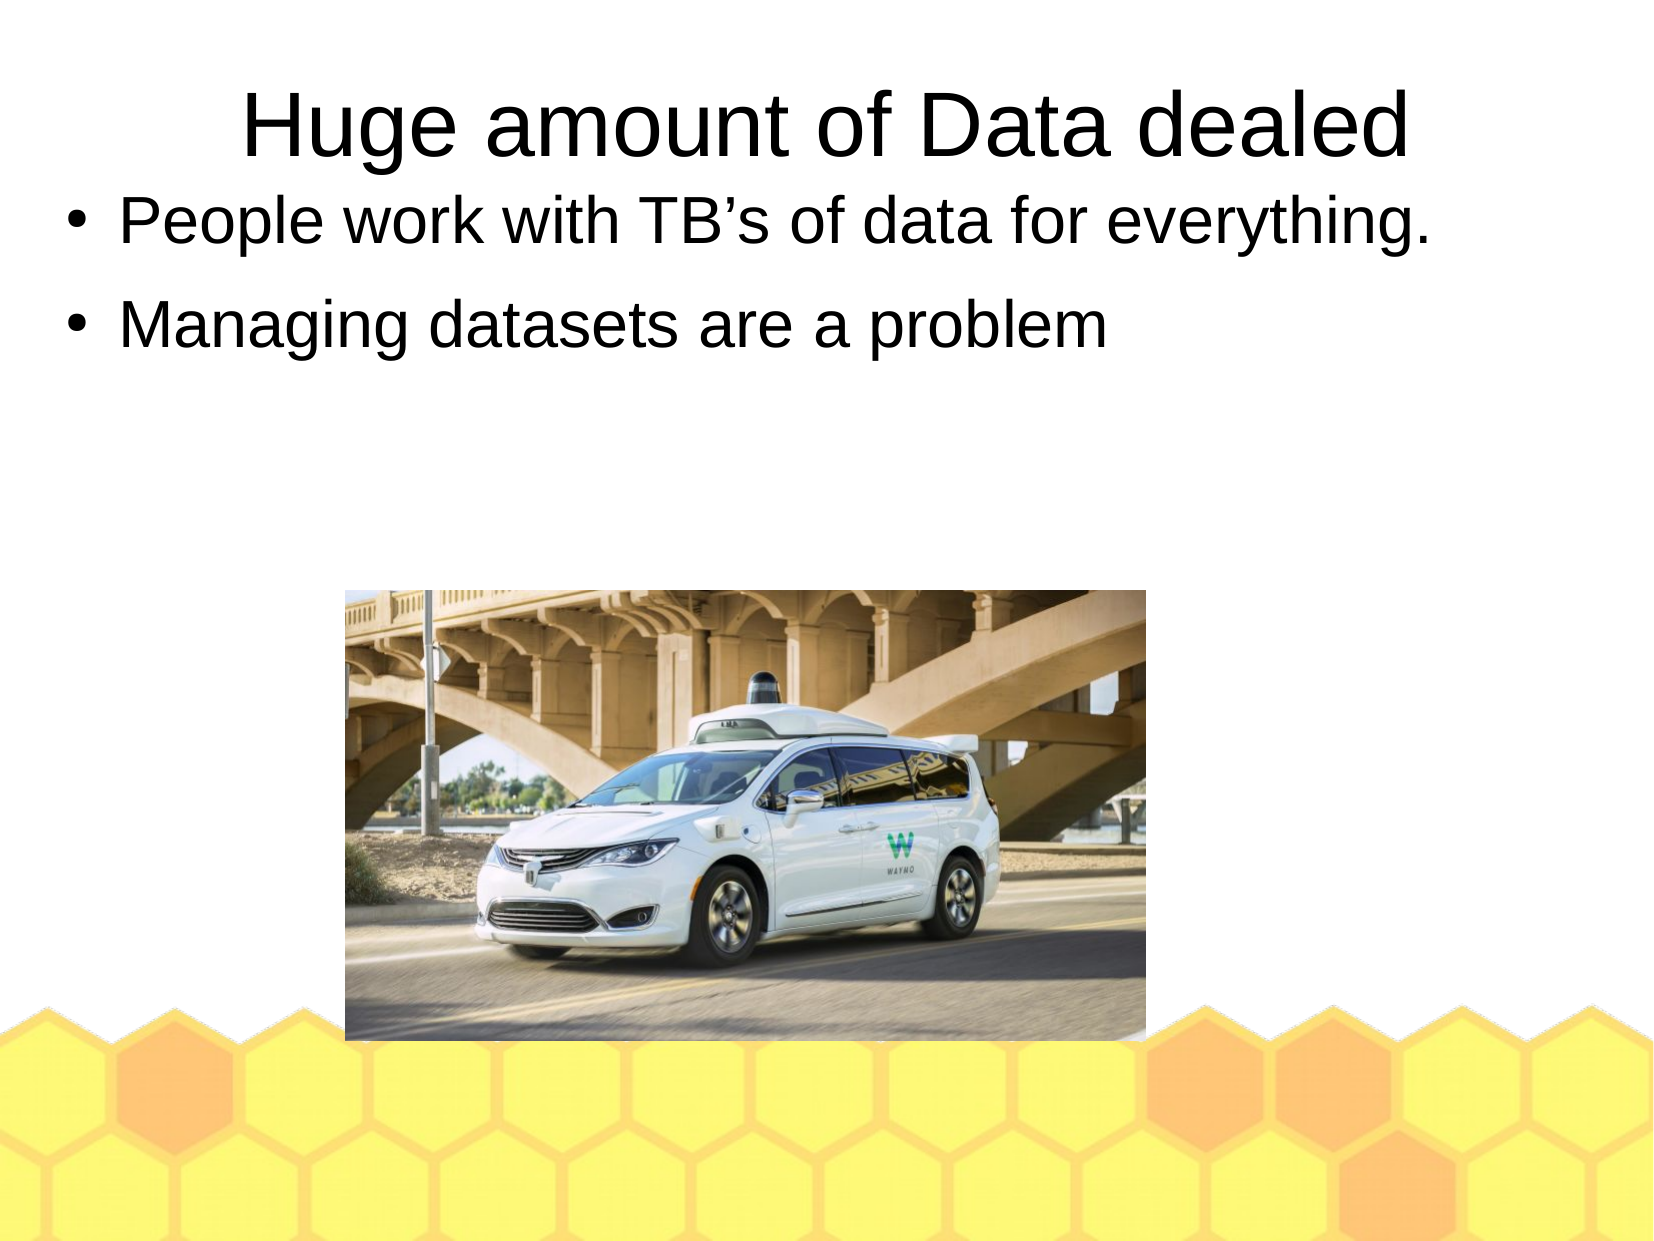

# Huge amount of Data dealed
People work with TB’s of data for everything.
Managing datasets are a problem